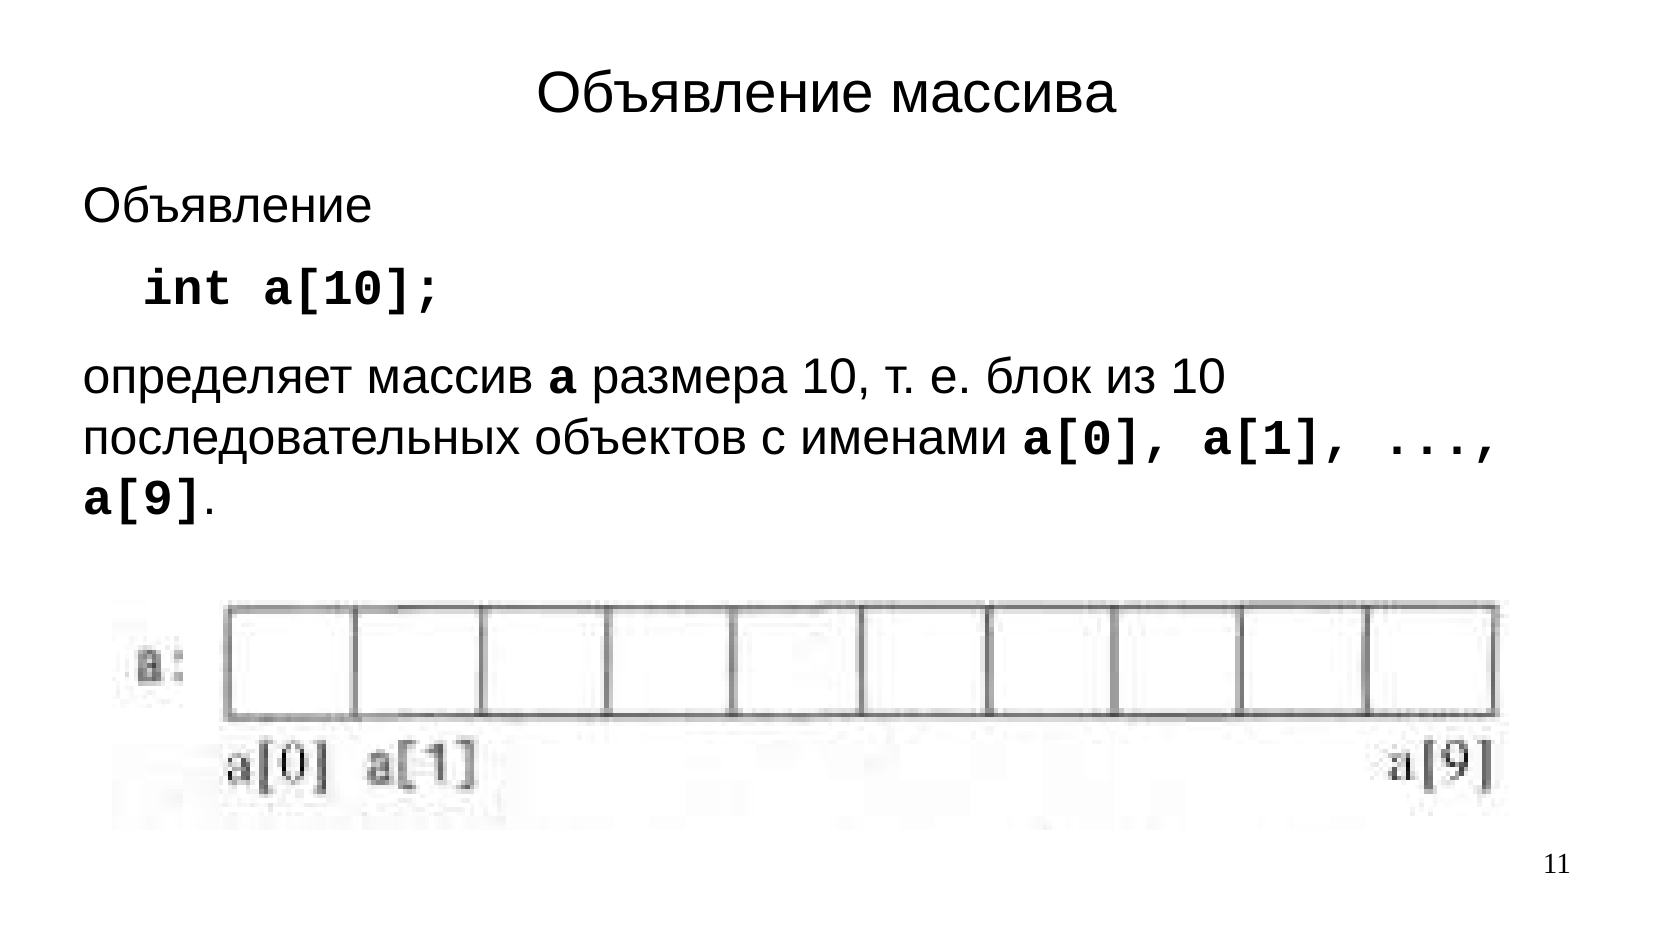

# Объявление массива
Объявление
 int a[10];
определяет массив а размера 10, т. е. блок из 10 последовательных объектов с именами а[0], а[1], ..., а[9].
11